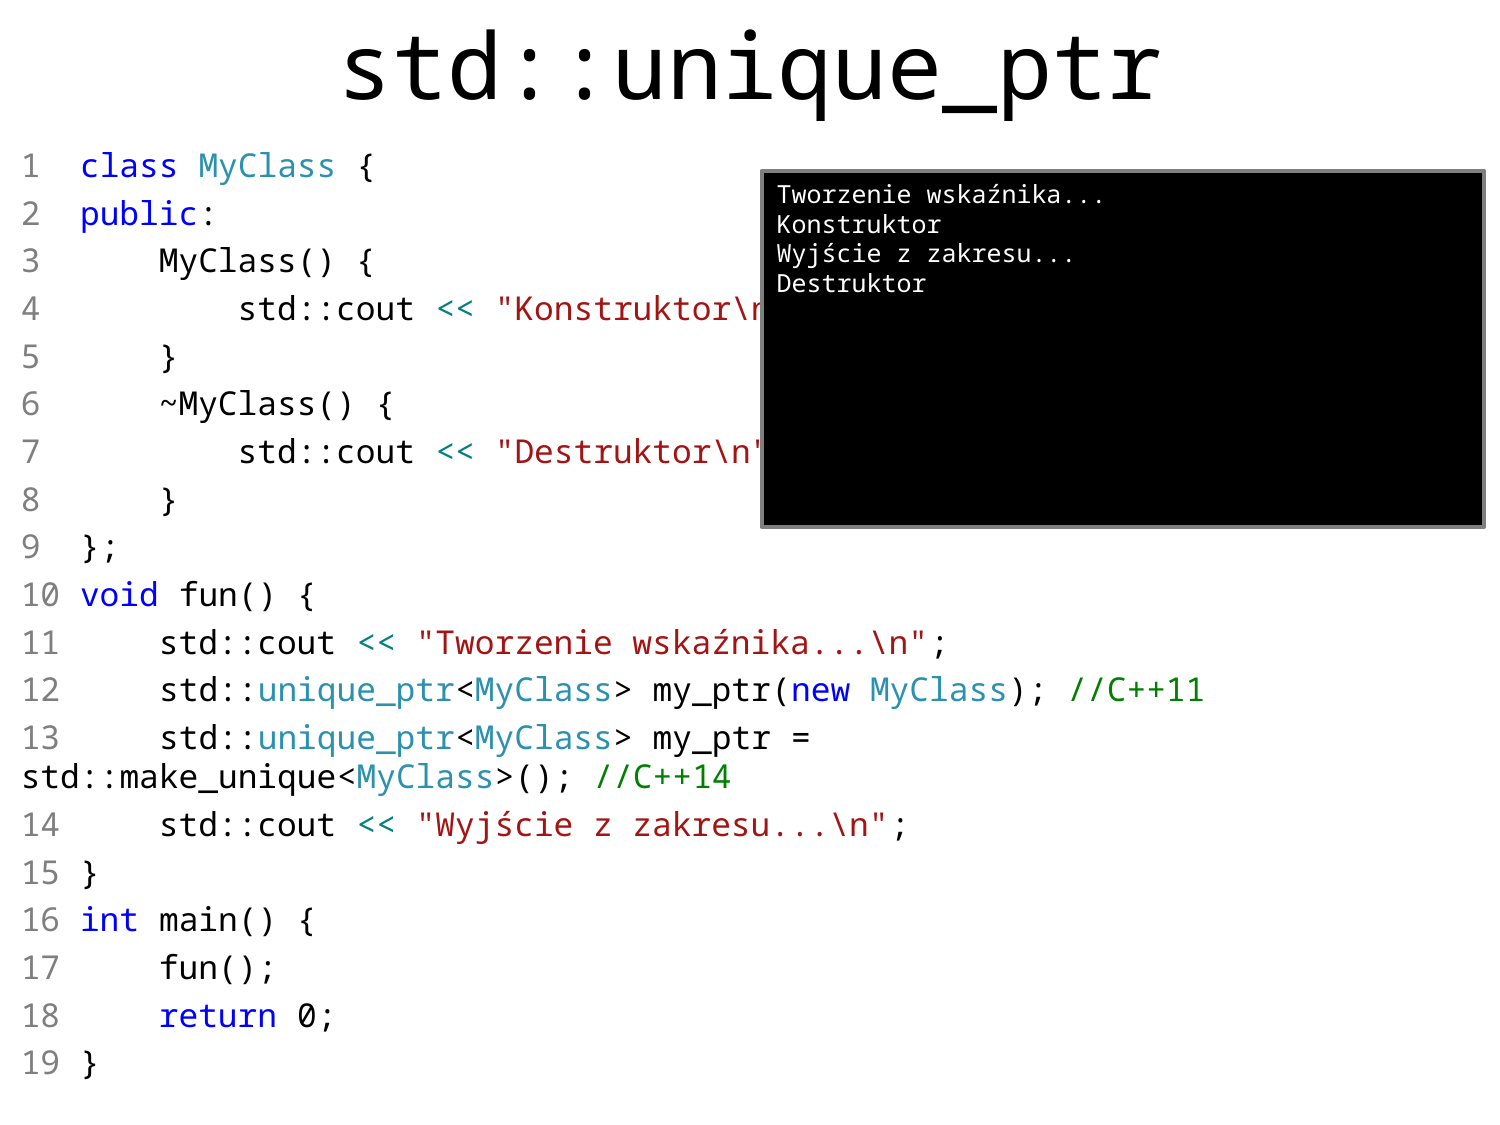

# std::unique_ptr
1 class MyClass {
2 public:
3 MyClass() {
4 std::cout << "Konstruktor\n";
5 }
6 ~MyClass() {
7 std::cout << "Destruktor\n";
8 }
9 };
10 void fun() {
11 std::cout << "Tworzenie wskaźnika...\n";
12 std::unique_ptr<MyClass> my_ptr(new MyClass); //C++11
13 std::unique_ptr<MyClass> my_ptr = std::make_unique<MyClass>(); //C++14
14 std::cout << "Wyjście z zakresu...\n";
15 }
16 int main() {
17 fun();
18 return 0;
19 }
Tworzenie wskaźnika...
Konstruktor
Wyjście z zakresu...
Destruktor